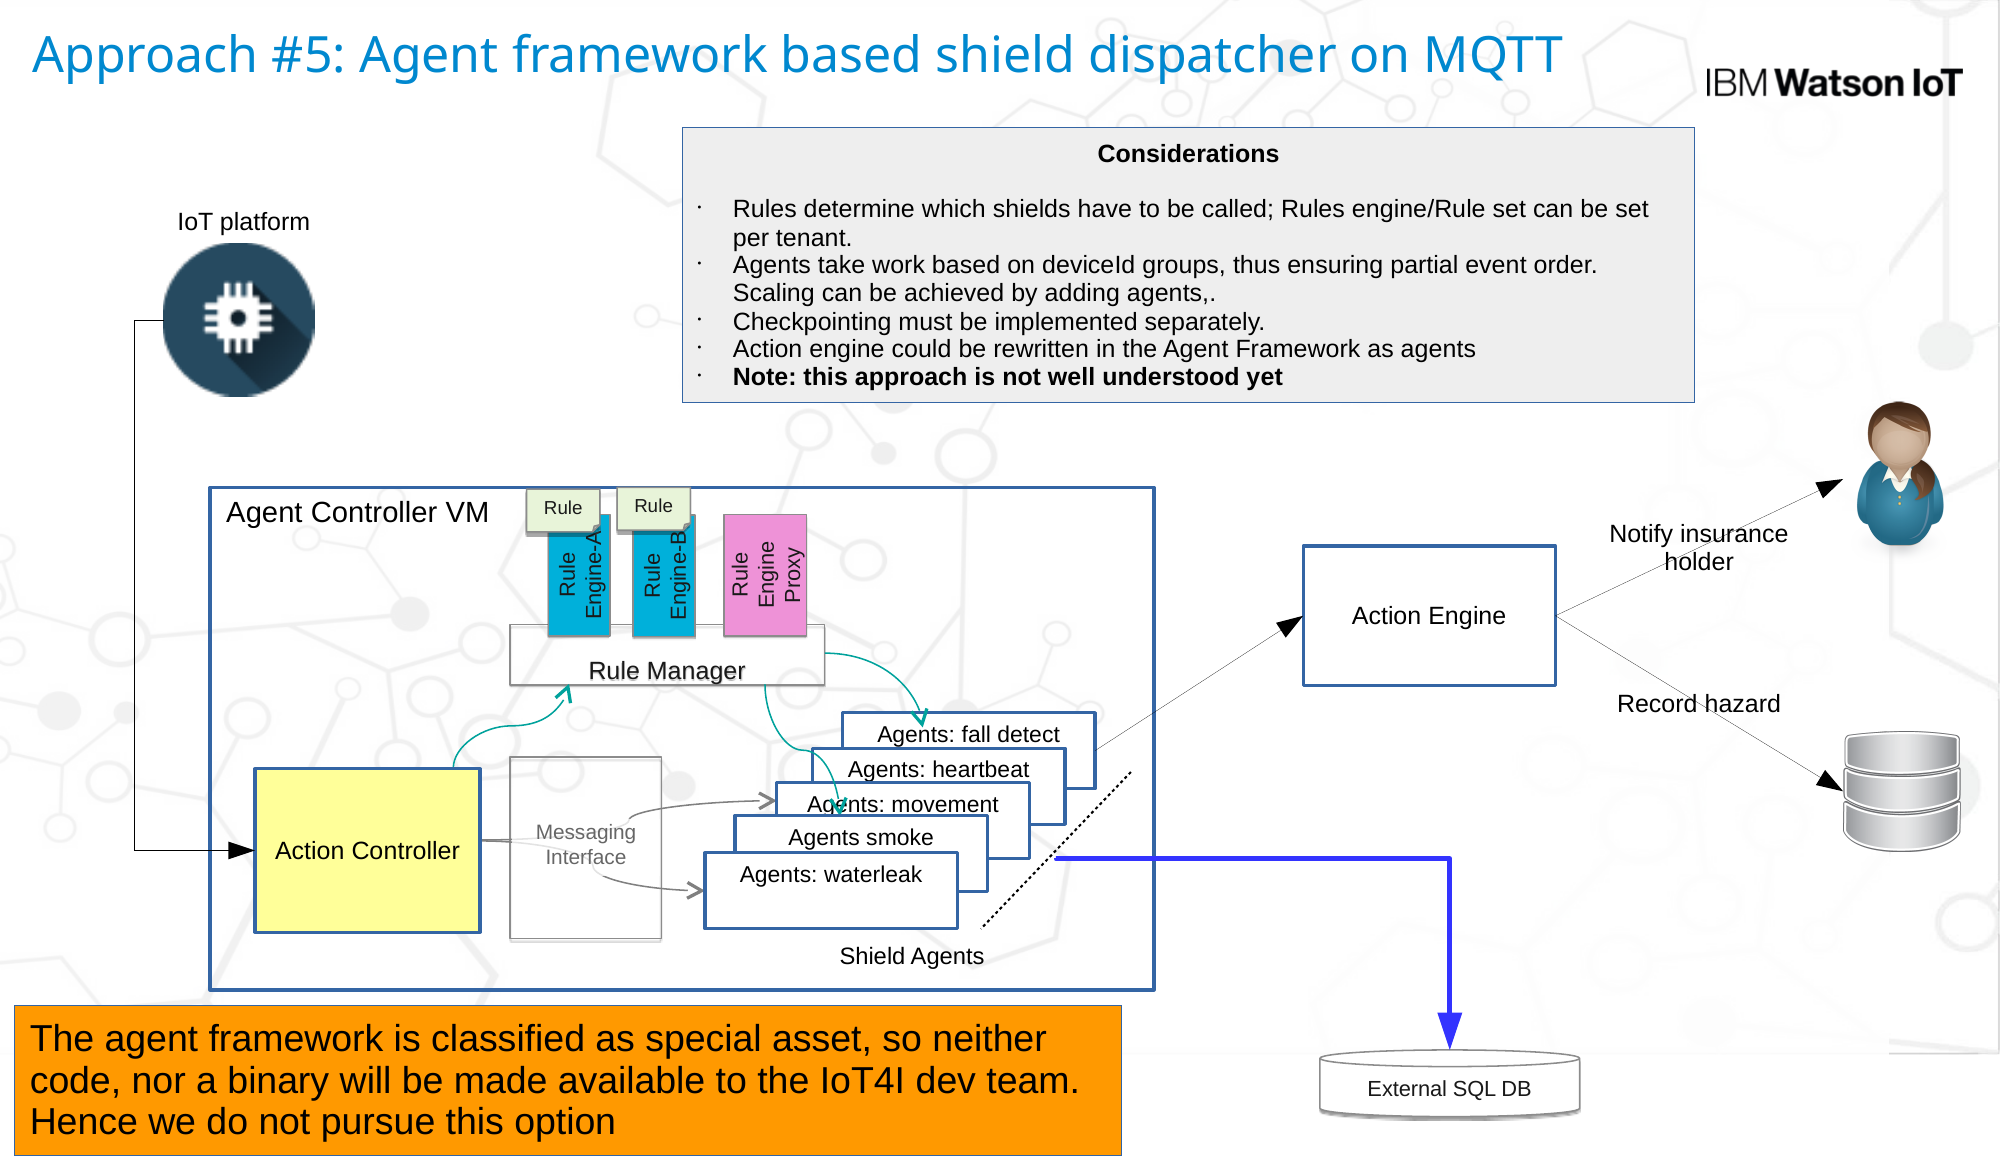

# Approach #5: Agent framework based shield dispatcher on MQTT
Considerations
Rules determine which shields have to be called; Rules engine/Rule set can be set per tenant.
Agents take work based on deviceId groups, thus ensuring partial event order. Scaling can be achieved by adding agents,.
Checkpointing must be implemented separately.
Action engine could be rewritten in the Agent Framework as agents
Note: this approach is not well understood yet
IoT platform
Agent Controller VM
Rule
Rule
Rule Engine Proxy
Rule Engine-A
Rule Engine-B
Action Engine
Rule Manager
Agents: fall detect
Agents: heartbeat
Action Controller
Agents: movement
Agents smoke
Messaging
Interface
Agents: waterleak
Shield Agents
The agent framework is classified as special asset, so neither code, nor a binary will be made available to the IoT4I dev team. Hence we do not pursue this option
External SQL DB